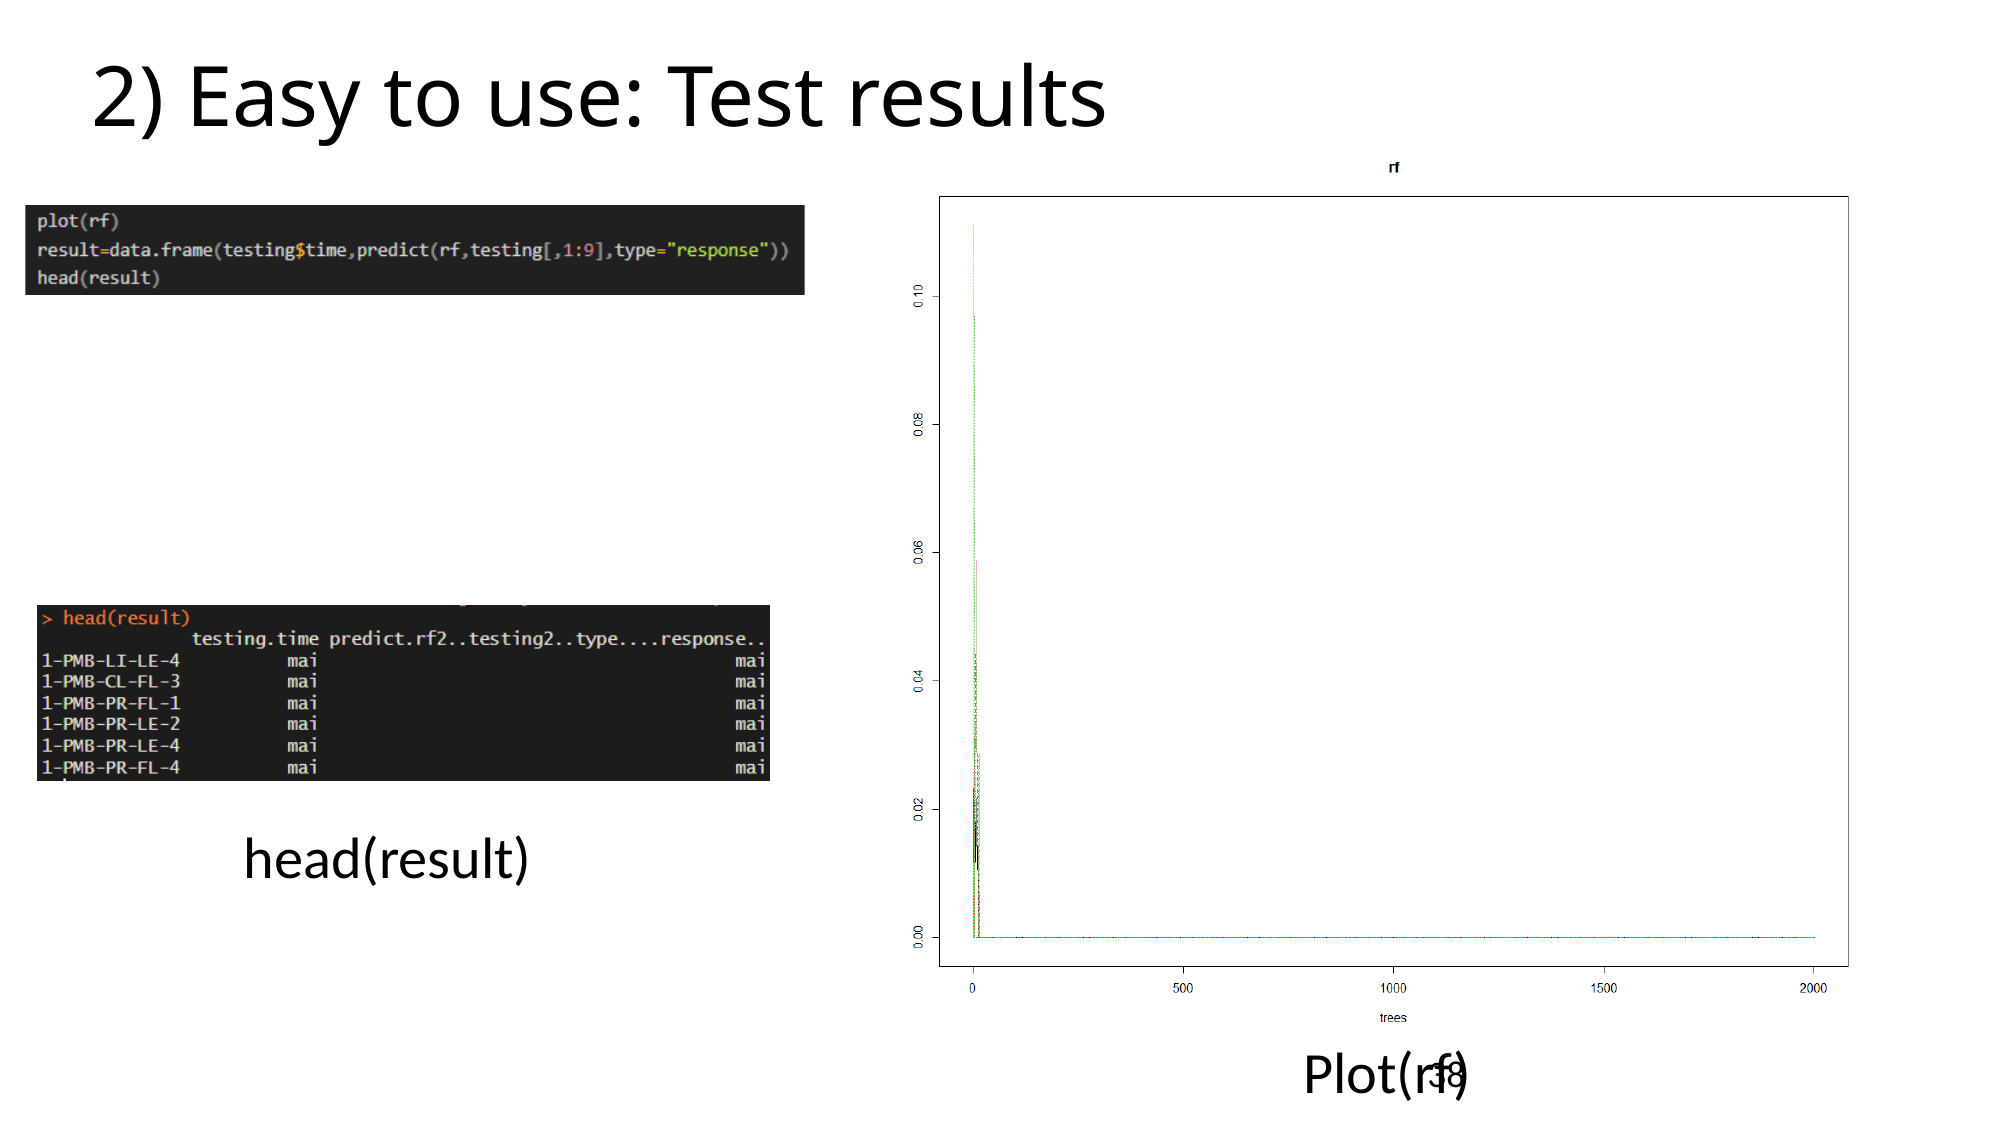

2) Easy to use: Test results
head(result)
Plot(rf)